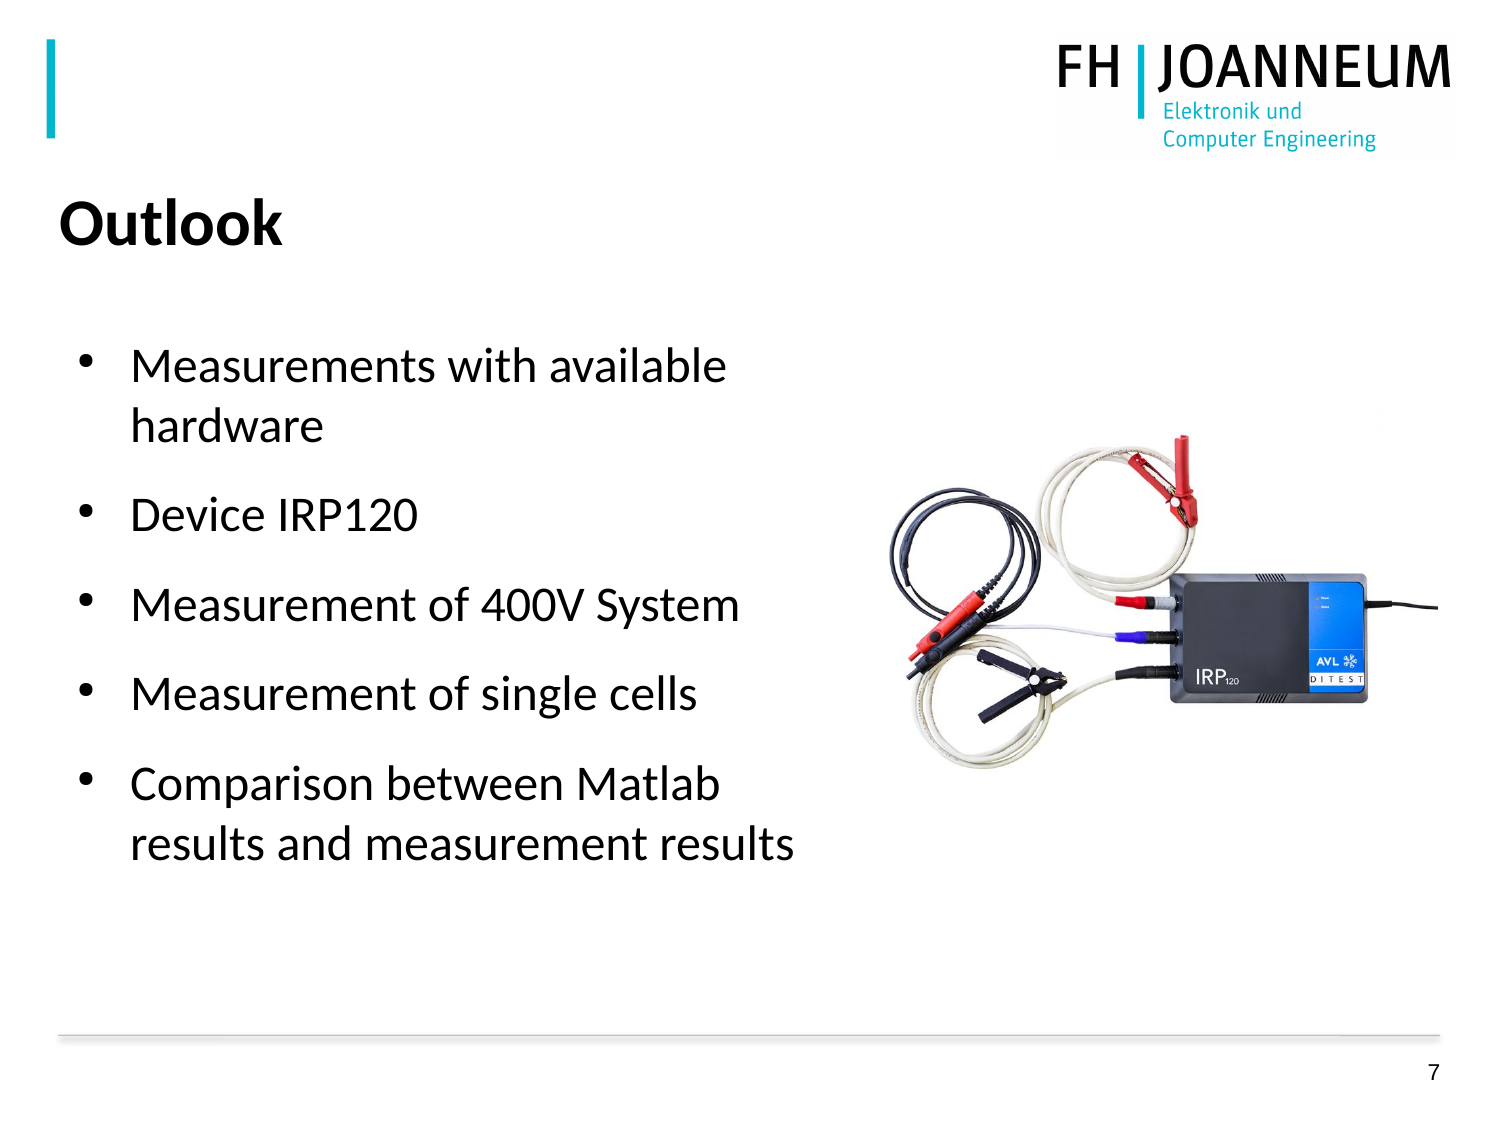

# Outlook
Measurements with available
hardware
Device IRP120
Measurement of 400V System
Measurement of single cells
Comparison between Matlab
results and measurement results
7